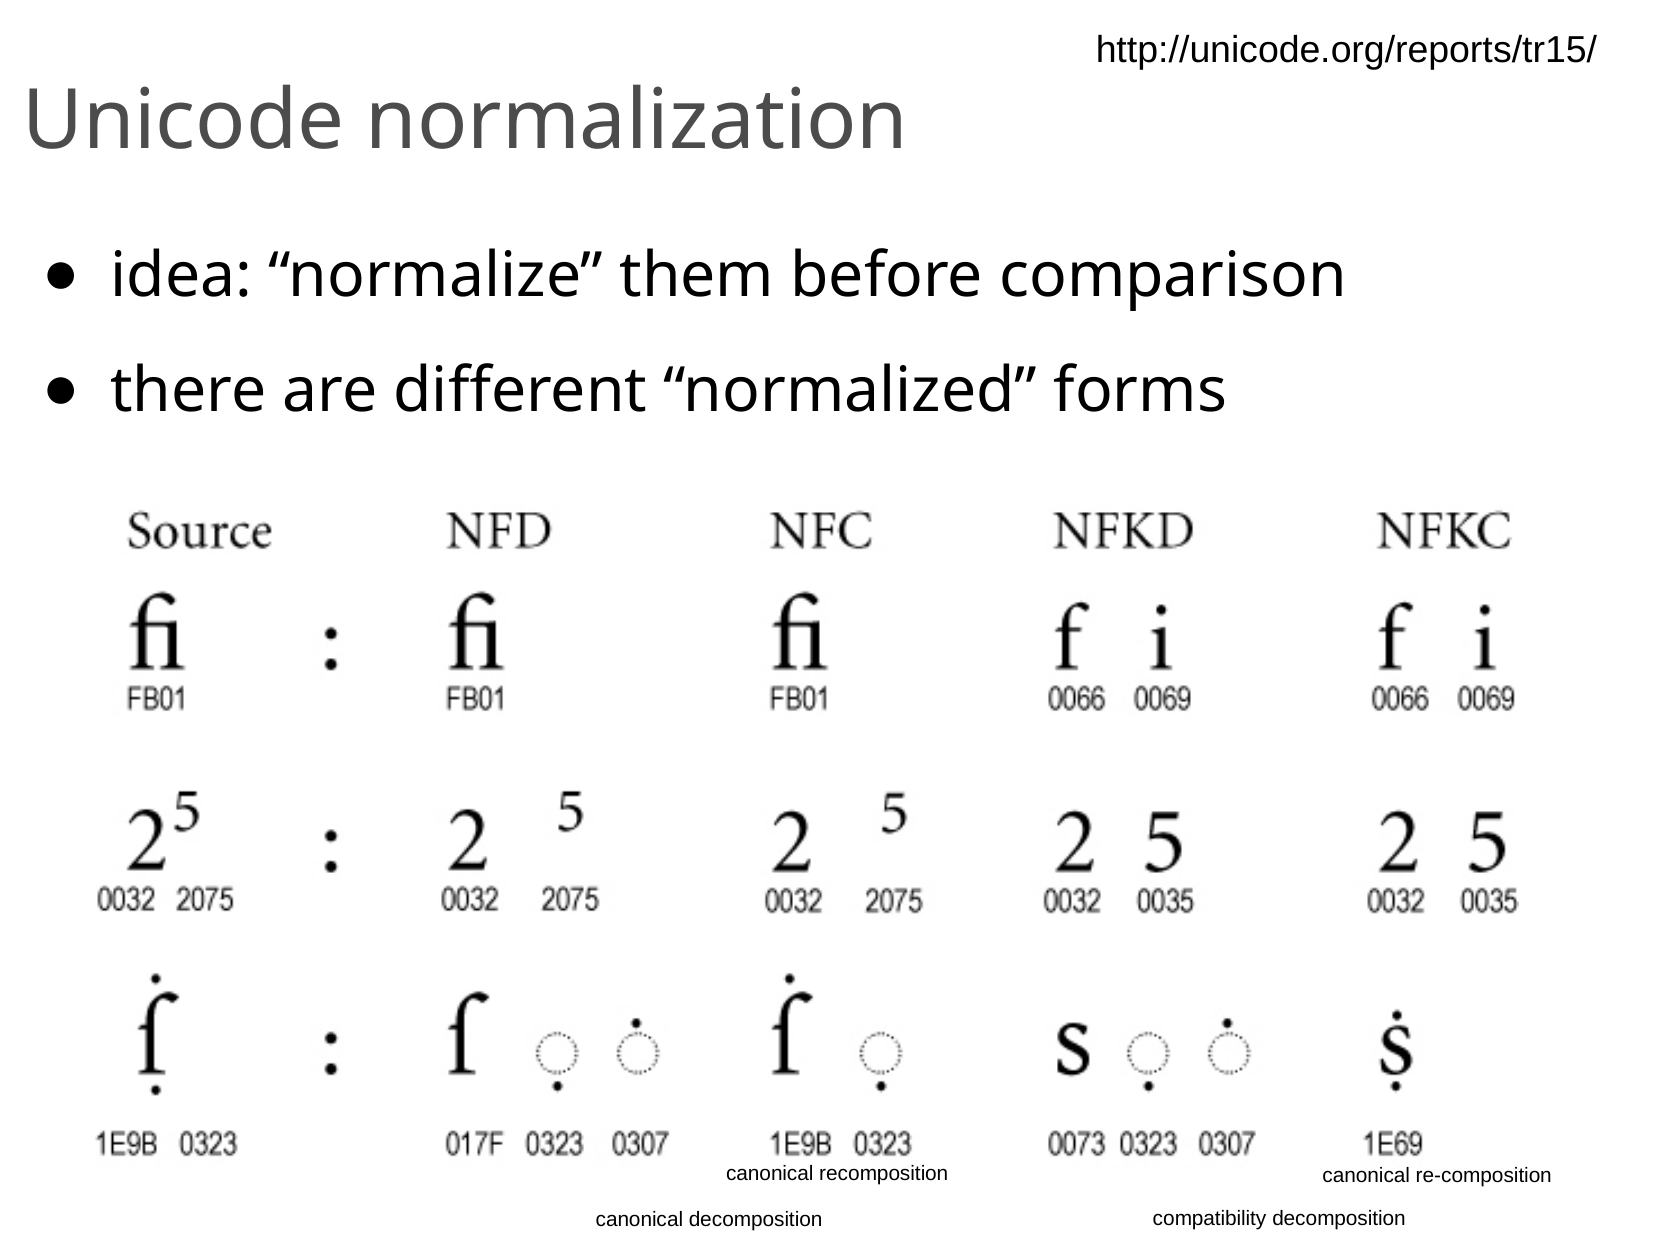

# Unicode normalization
http://unicode.org/reports/tr15/
idea: “normalize” them before comparison
there are different “normalized” forms
canonical recomposition
canonical re-composition
compatibility decomposition
canonical decomposition